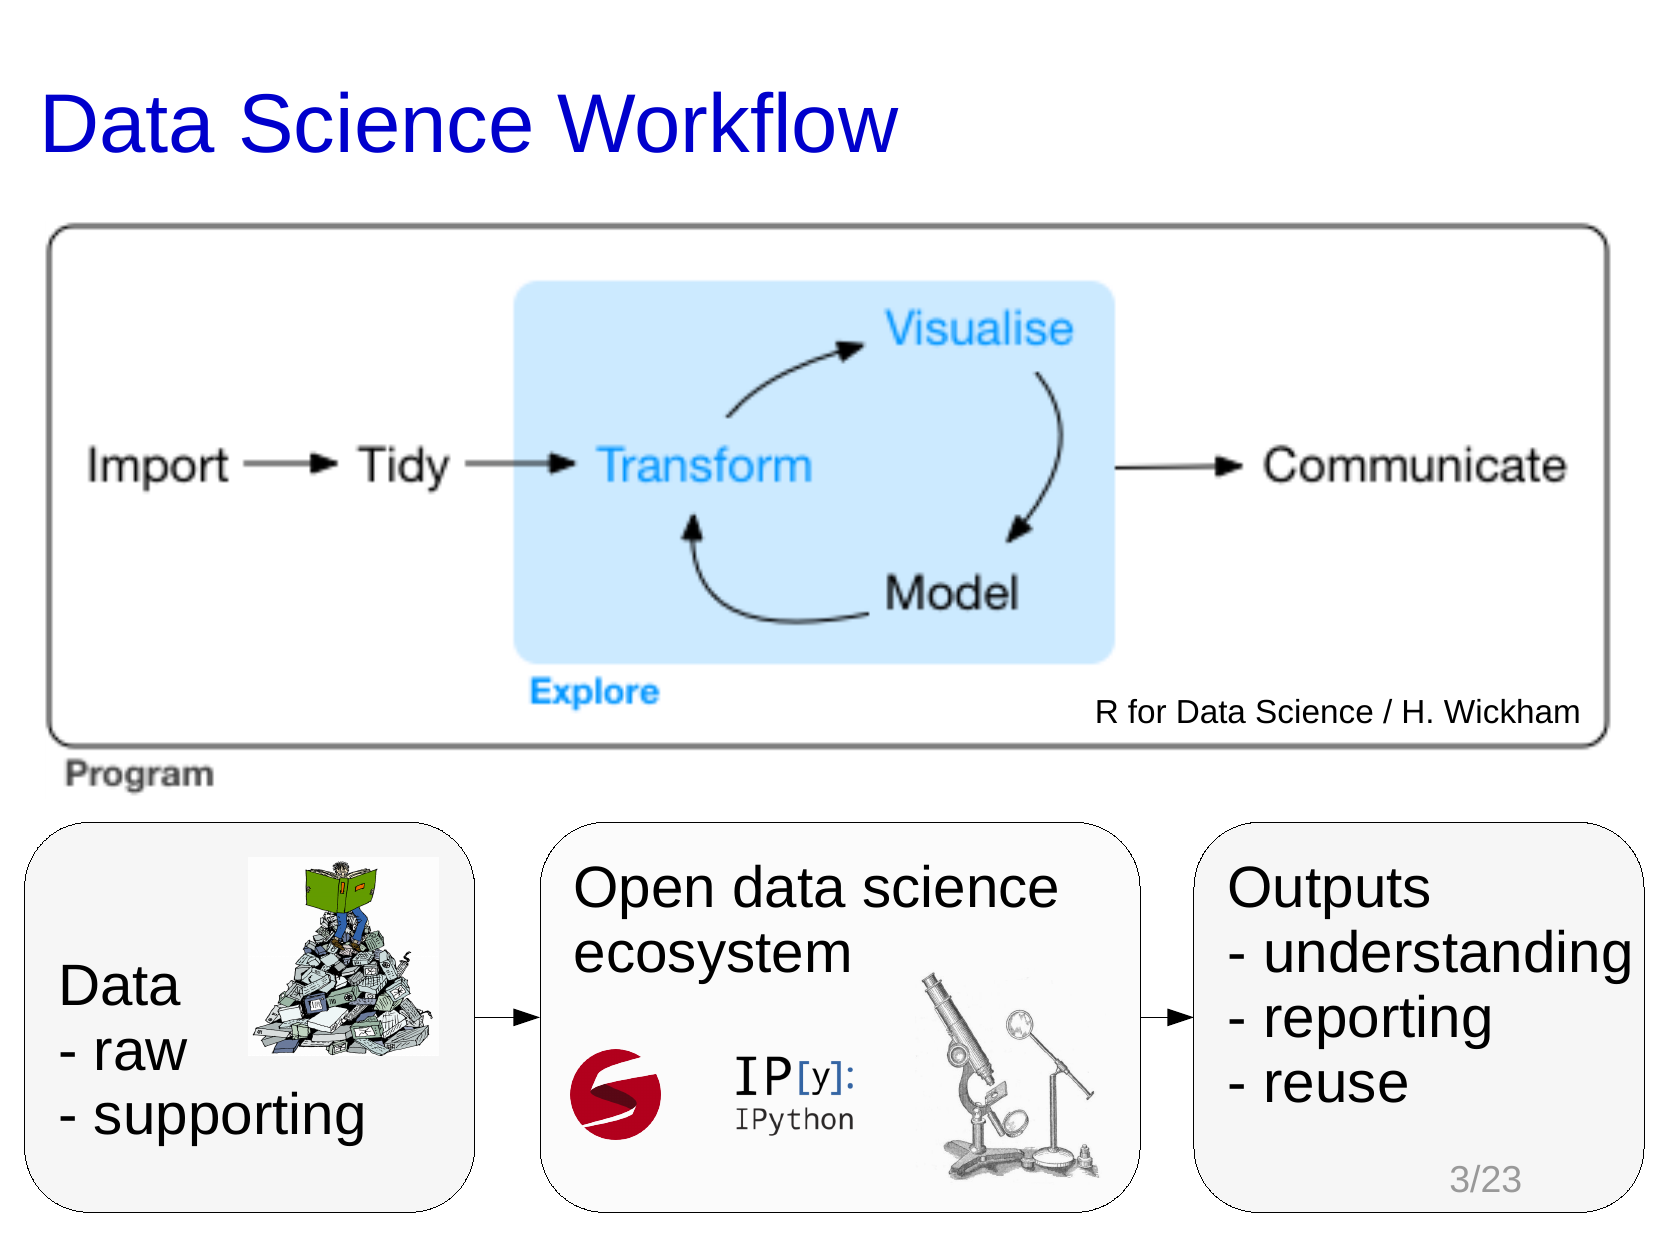

# Data Science Workflow
R for Data Science / H. Wickham
Data
- raw
- supporting
Open data science
ecosystem
Outputs
- understanding
- reporting
- reuse